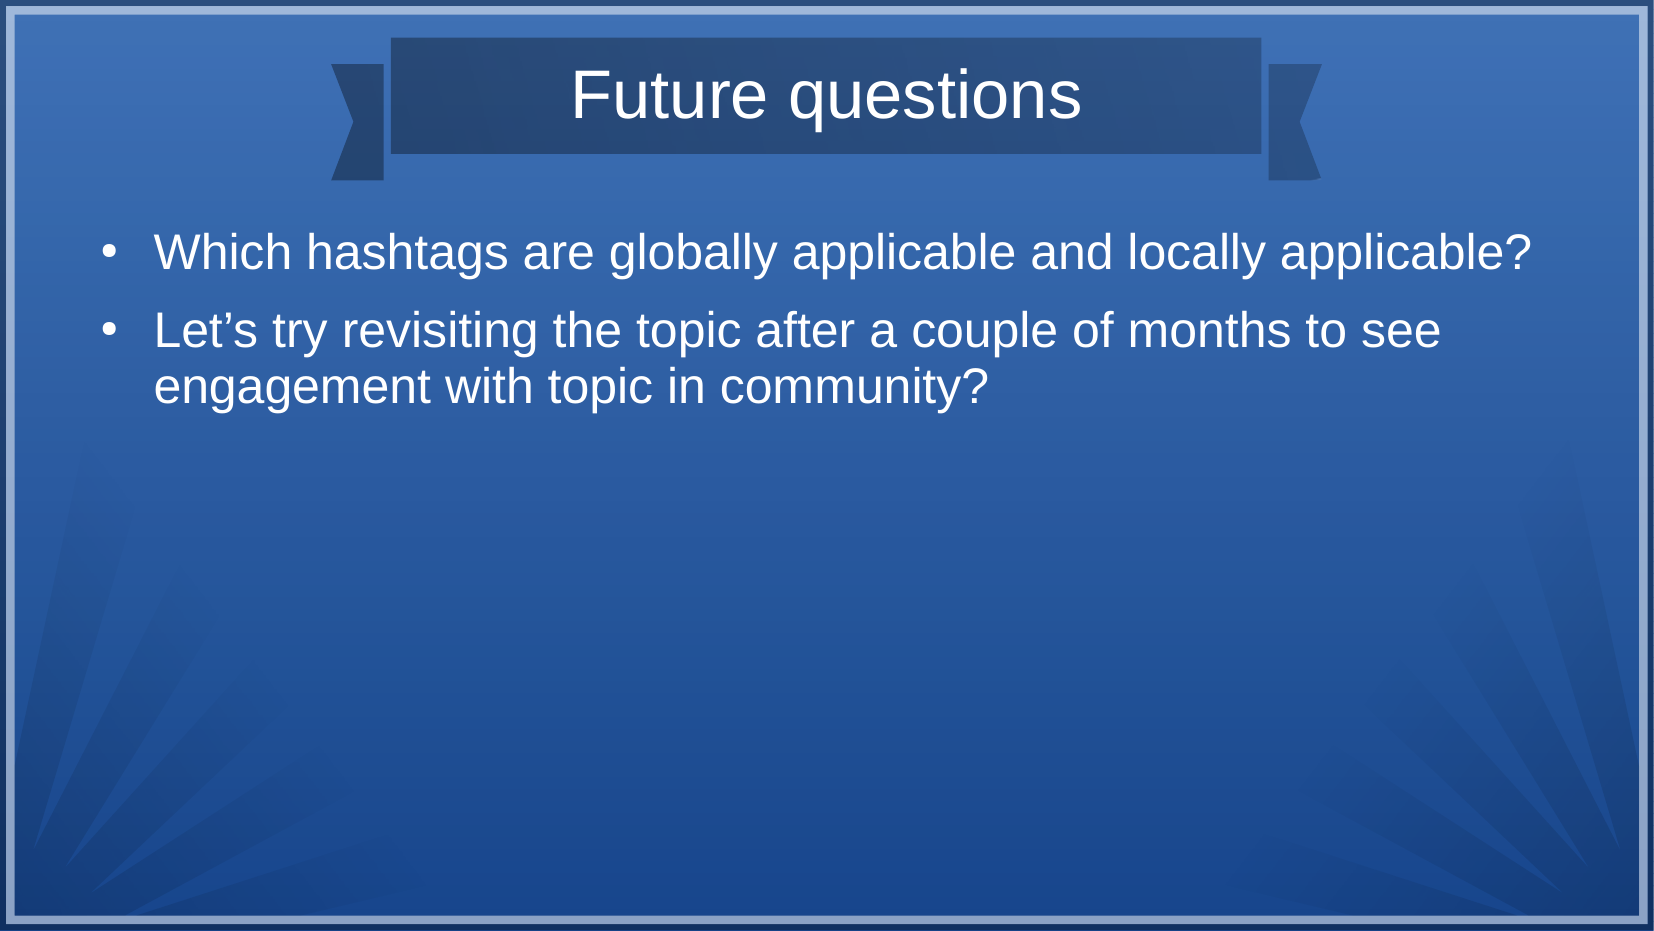

# Future questions
Which hashtags are globally applicable and locally applicable?
Let’s try revisiting the topic after a couple of months to see engagement with topic in community?